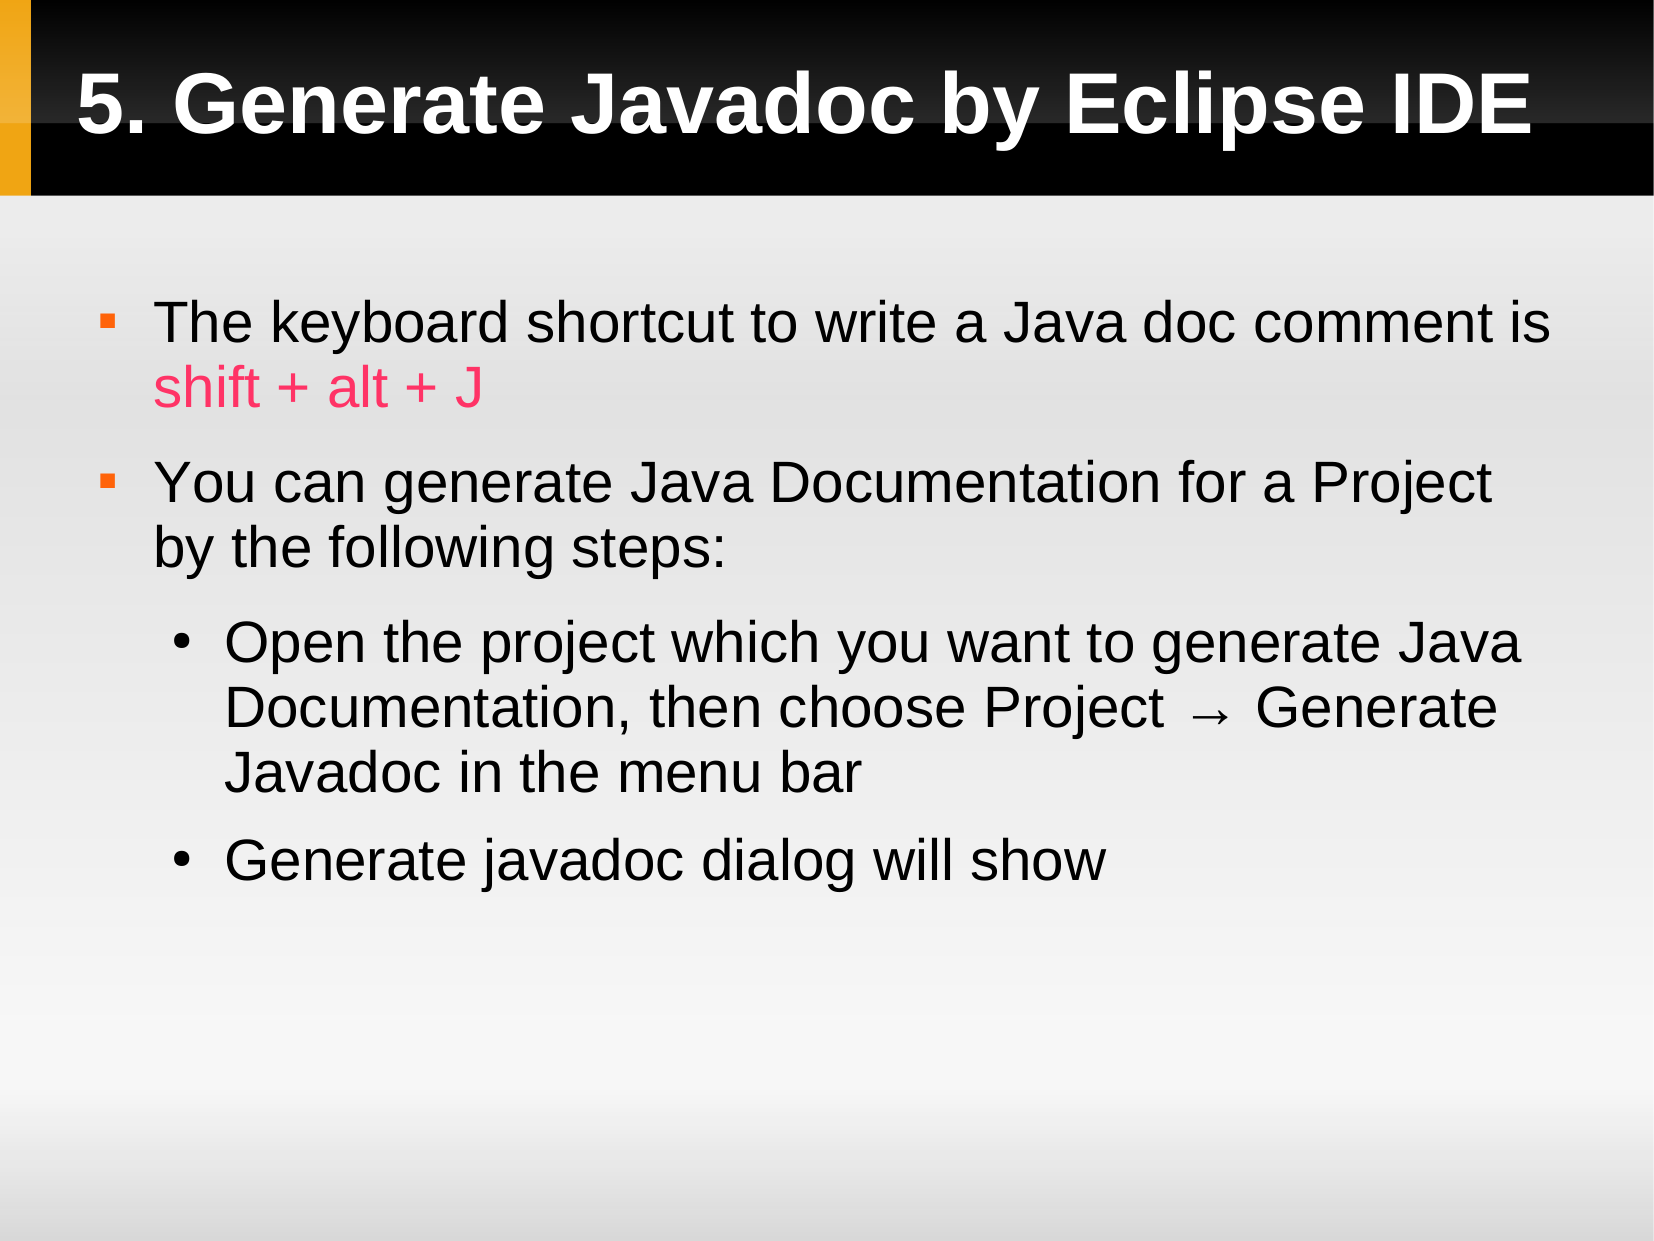

# 5. Generate Javadoc by Eclipse IDE
The keyboard shortcut to write a Java doc comment is shift + alt + J
You can generate Java Documentation for a Project by the following steps:
Open the project which you want to generate Java Documentation, then choose Project → Generate Javadoc in the menu bar
Generate javadoc dialog will show